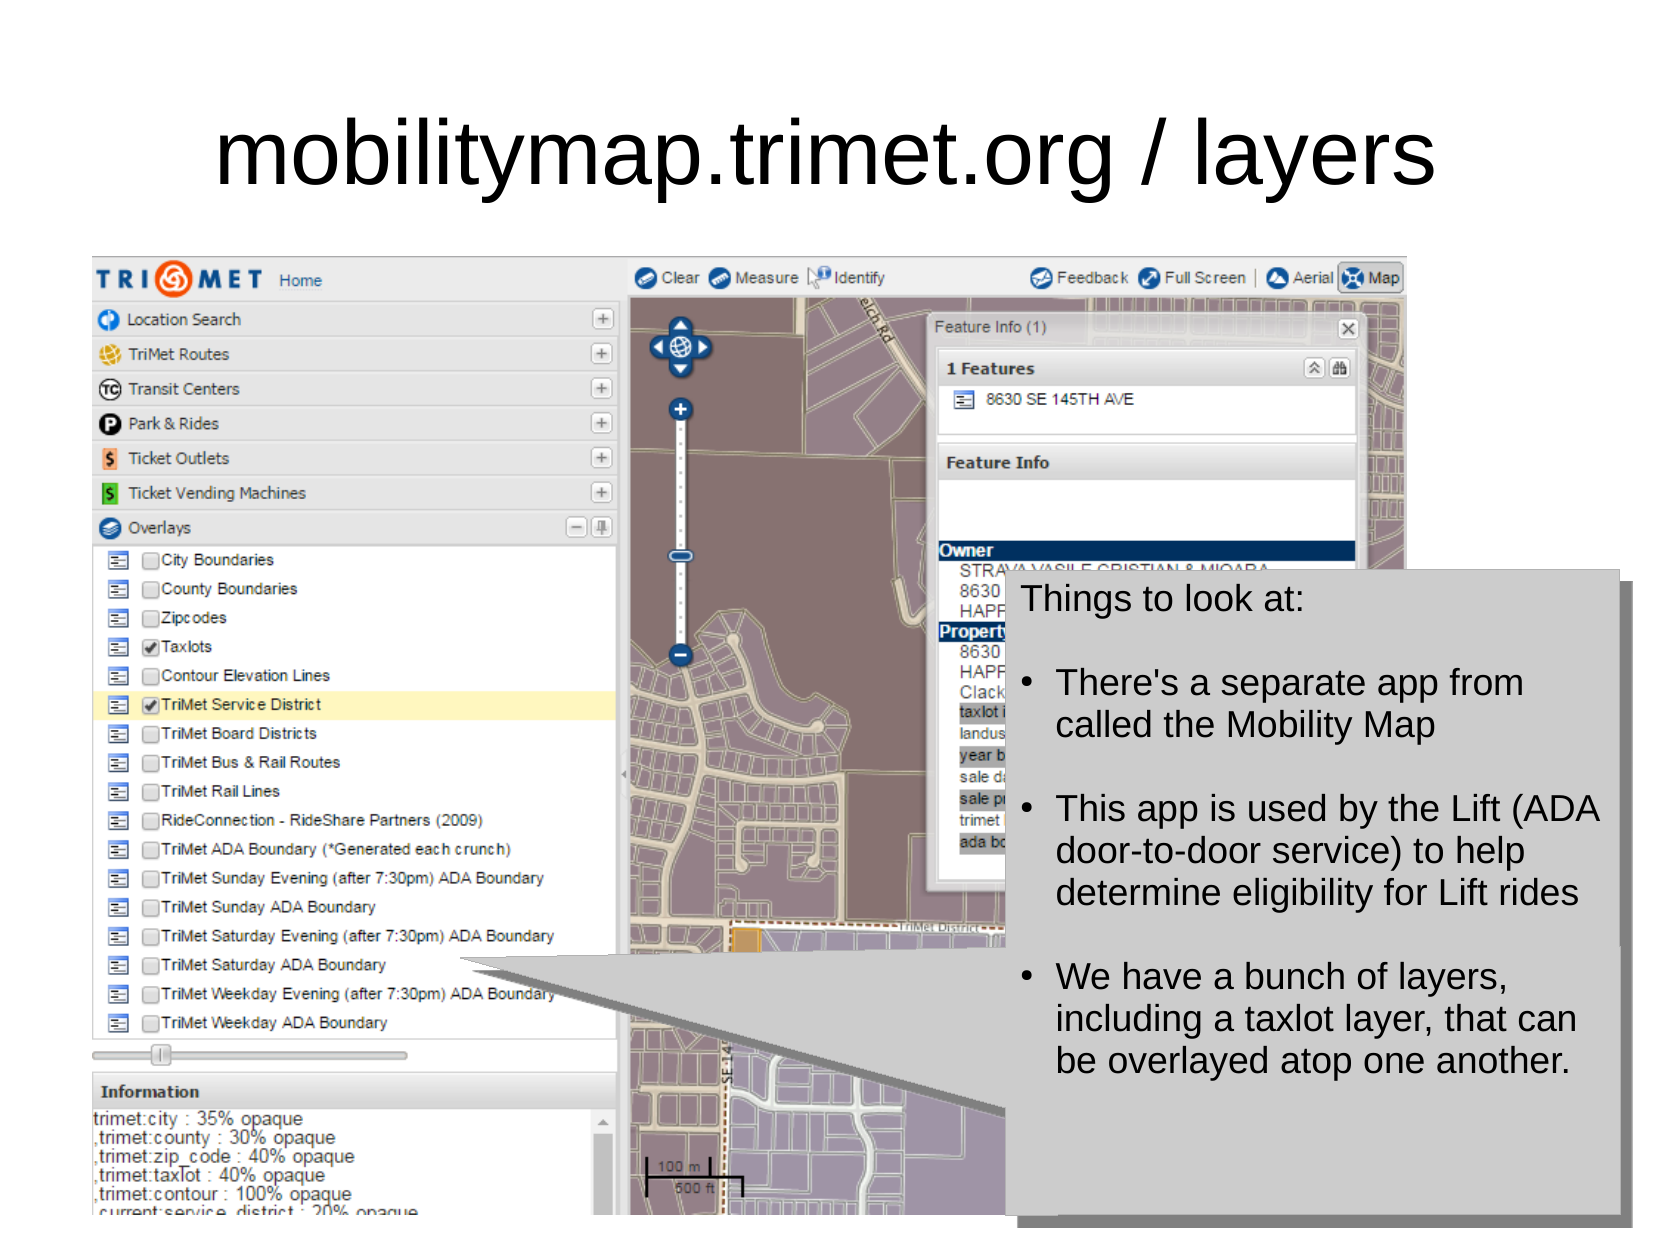

# mobilitymap.trimet.org / layers
Things to look at:
There's a separate app from called the Mobility Map
This app is used by the Lift (ADA door-to-door service) to help determine eligibility for Lift rides
We have a bunch of layers, including a taxlot layer, that can be overlayed atop one another.